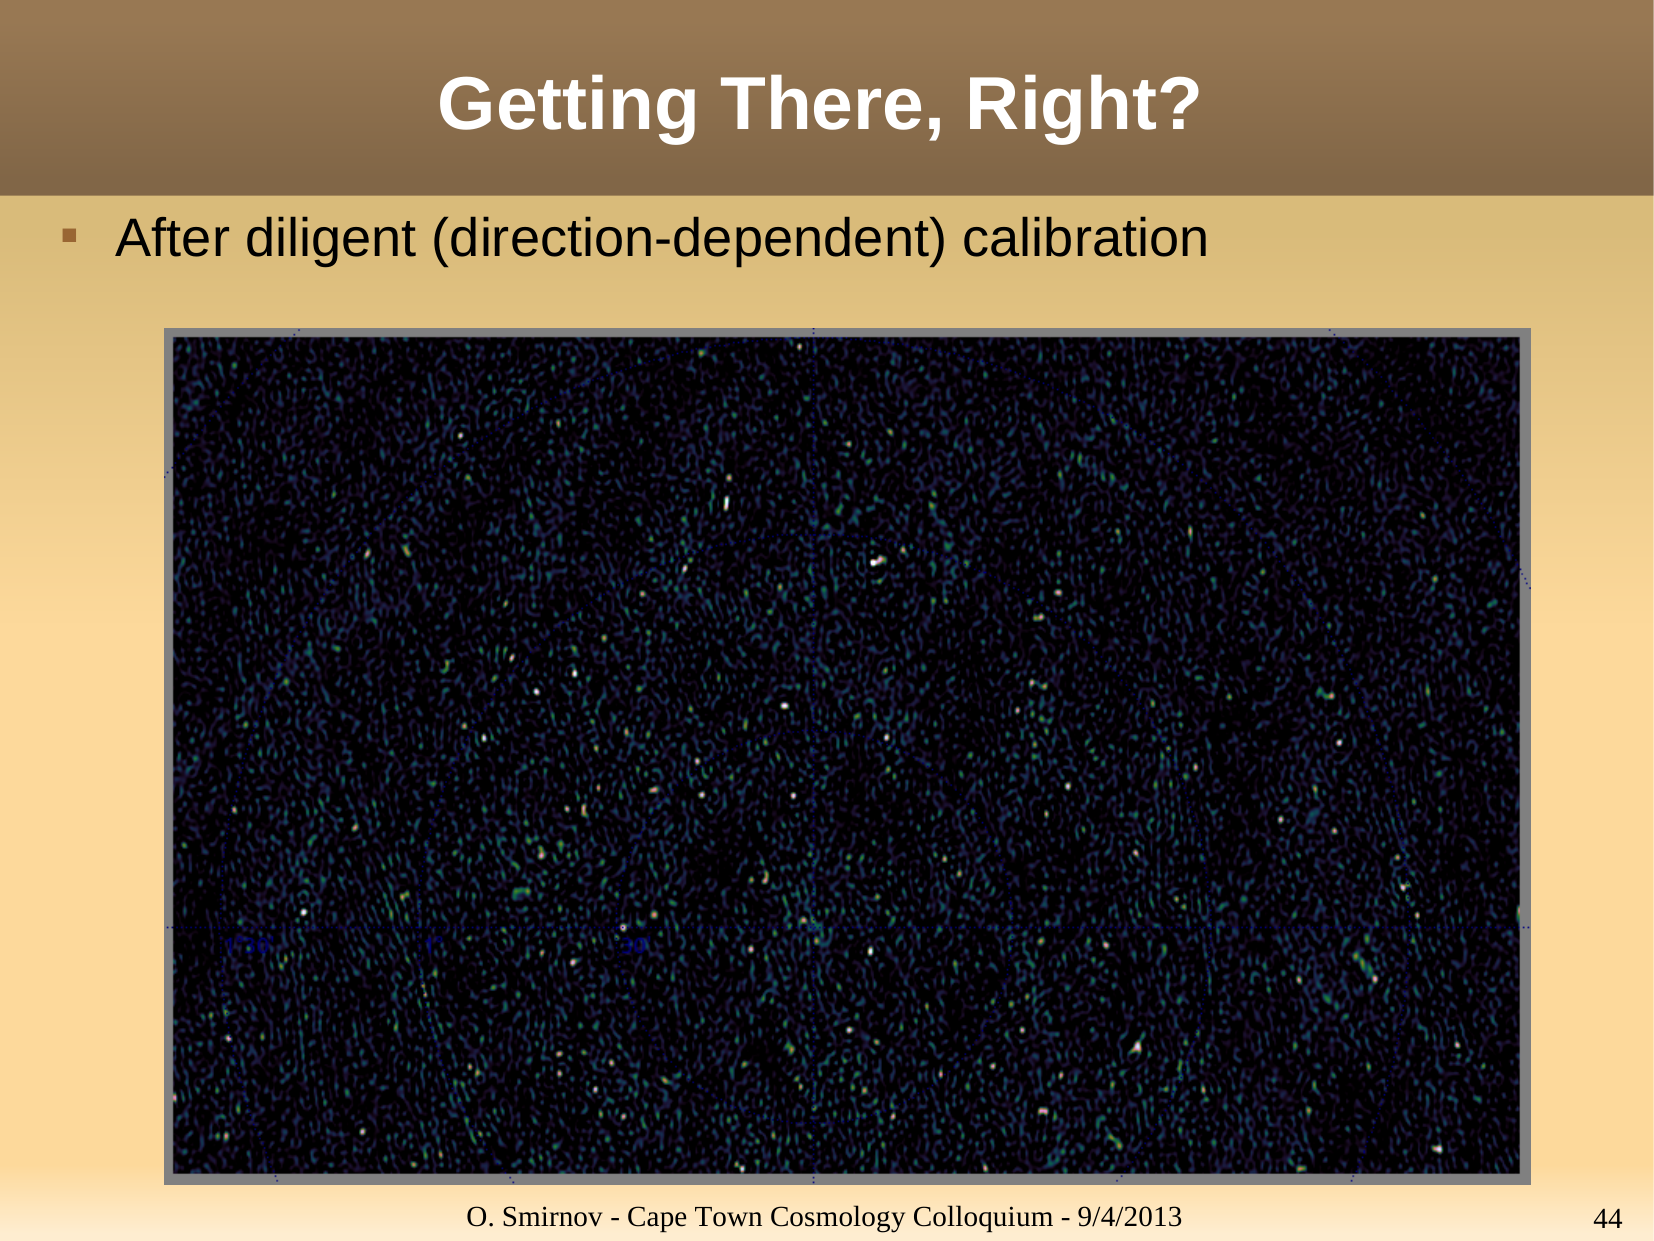

# Getting There, Right?
After diligent (direction-dependent) calibration
O. Smirnov - Cape Town Cosmology Colloquium - 9/4/2013
44